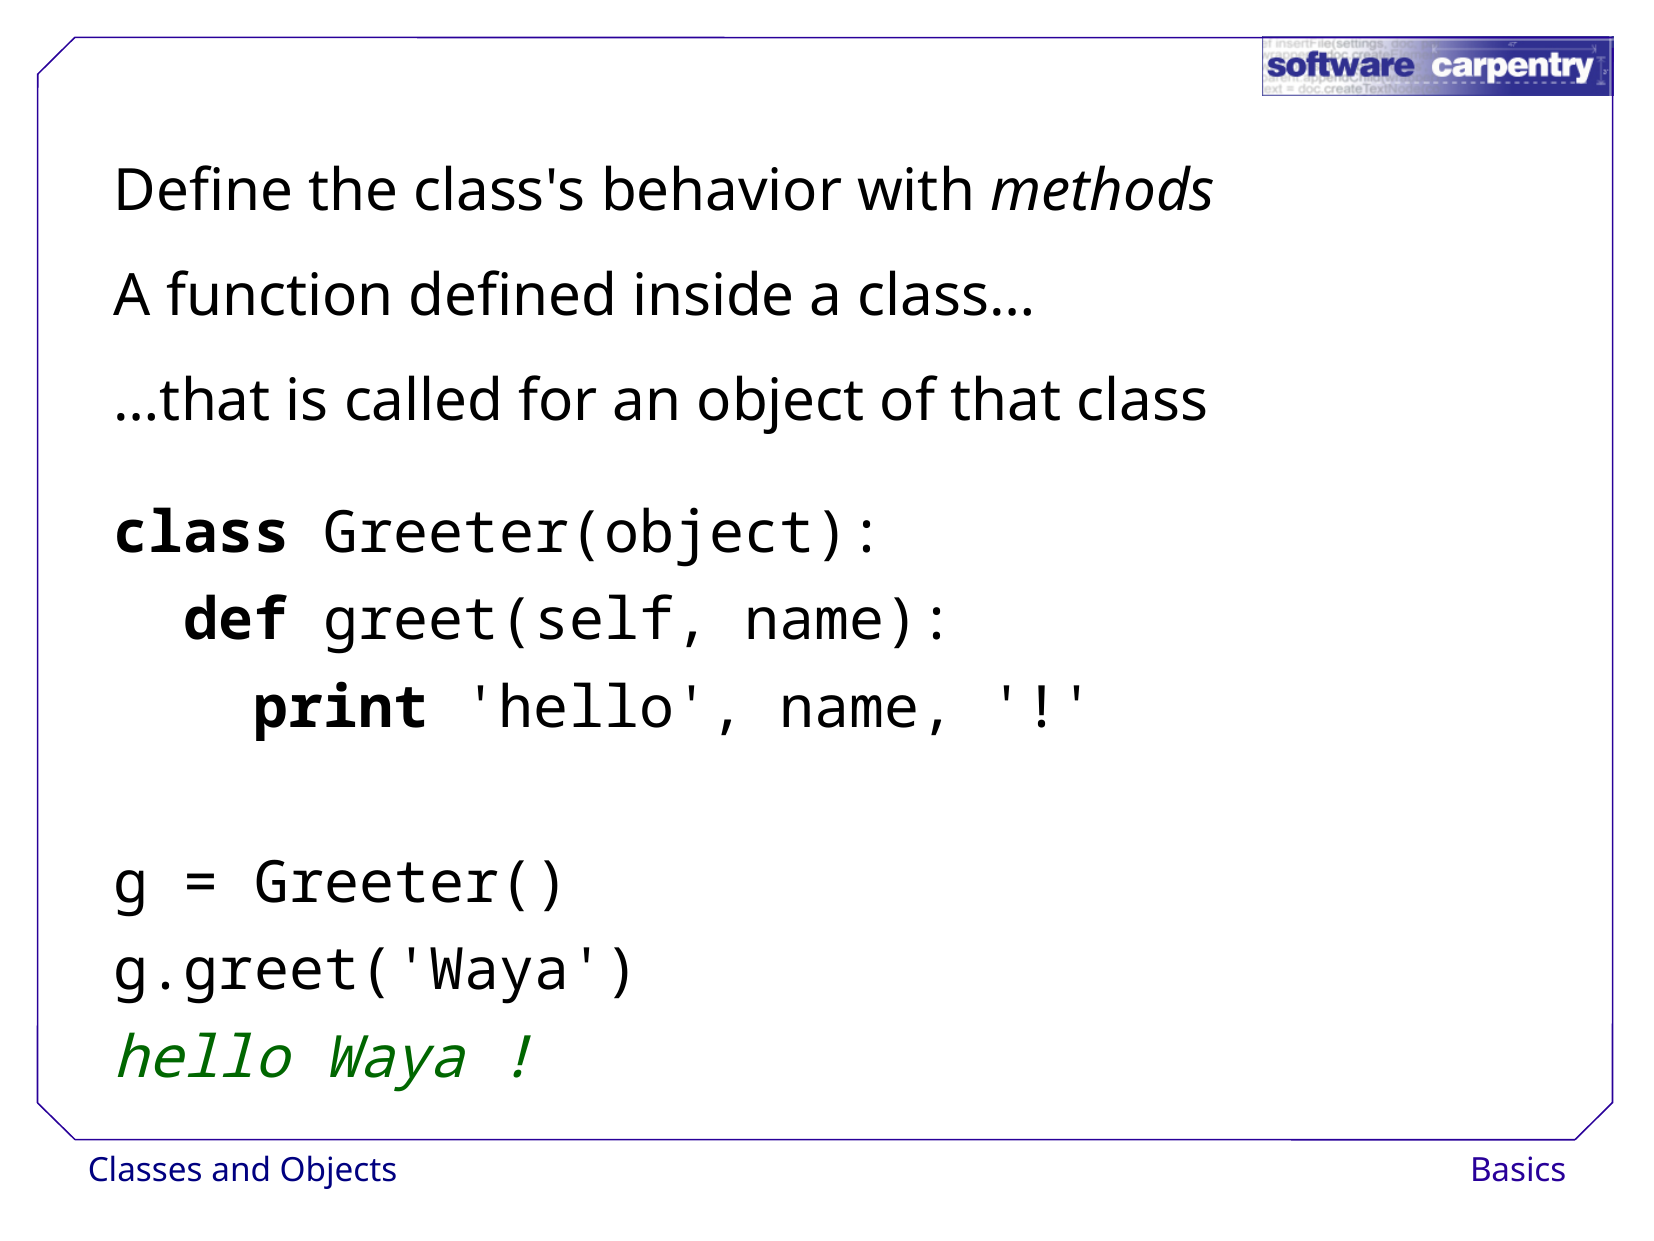

Define the class's behavior with methods
A function defined inside a class…
…that is called for an object of that class
class Greeter(object):
 def greet(self, name):
 print 'hello', name, '!'
g = Greeter()
g.greet('Waya')
hello Waya !